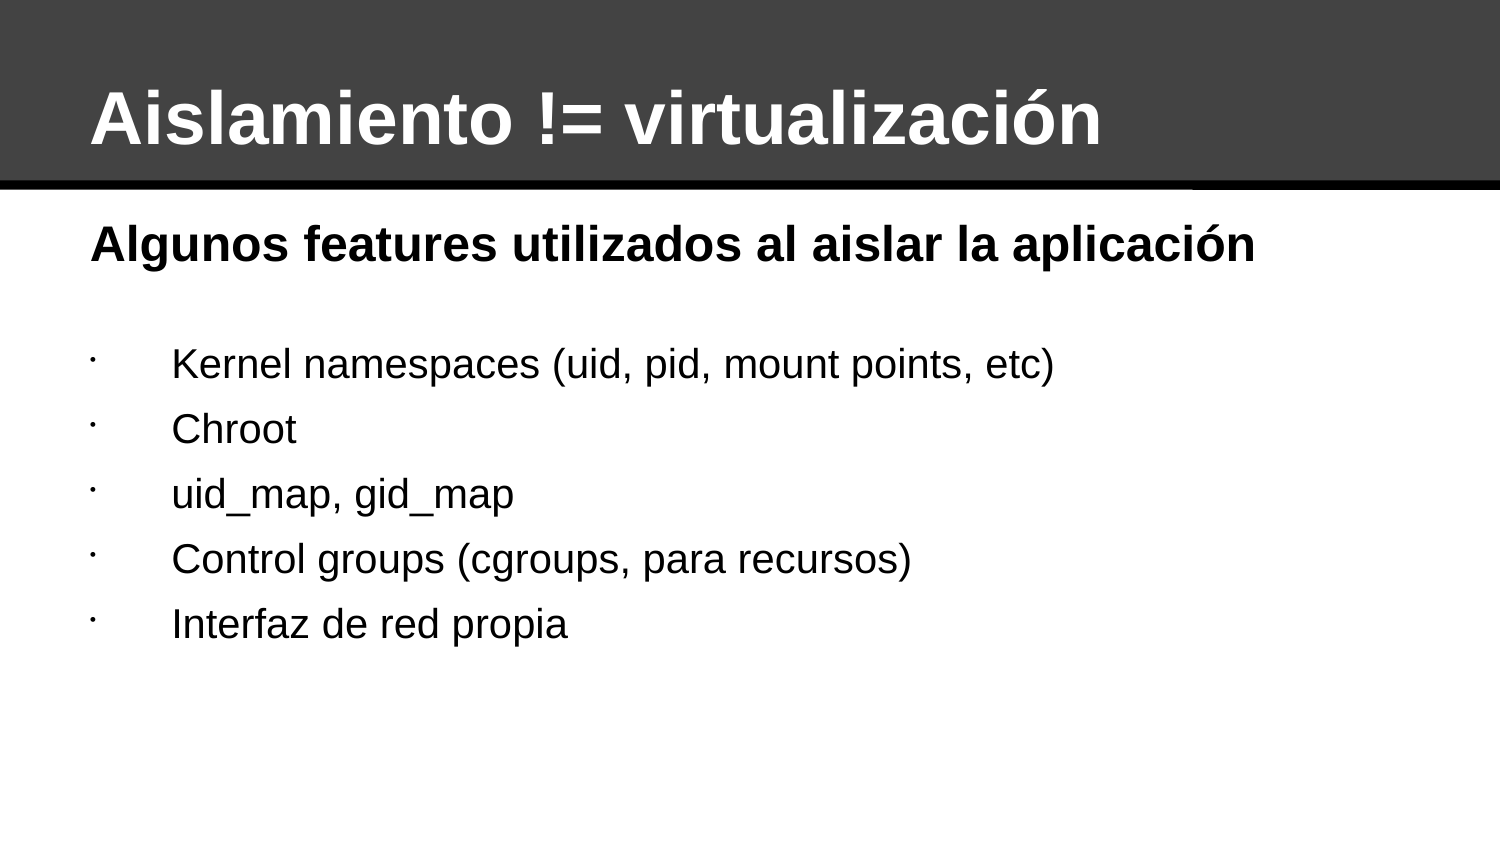

Aislamiento != virtualización
Algunos features utilizados al aislar la aplicación
 Kernel namespaces (uid, pid, mount points, etc)
 Chroot
 uid_map, gid_map
 Control groups (cgroups, para recursos)
 Interfaz de red propia